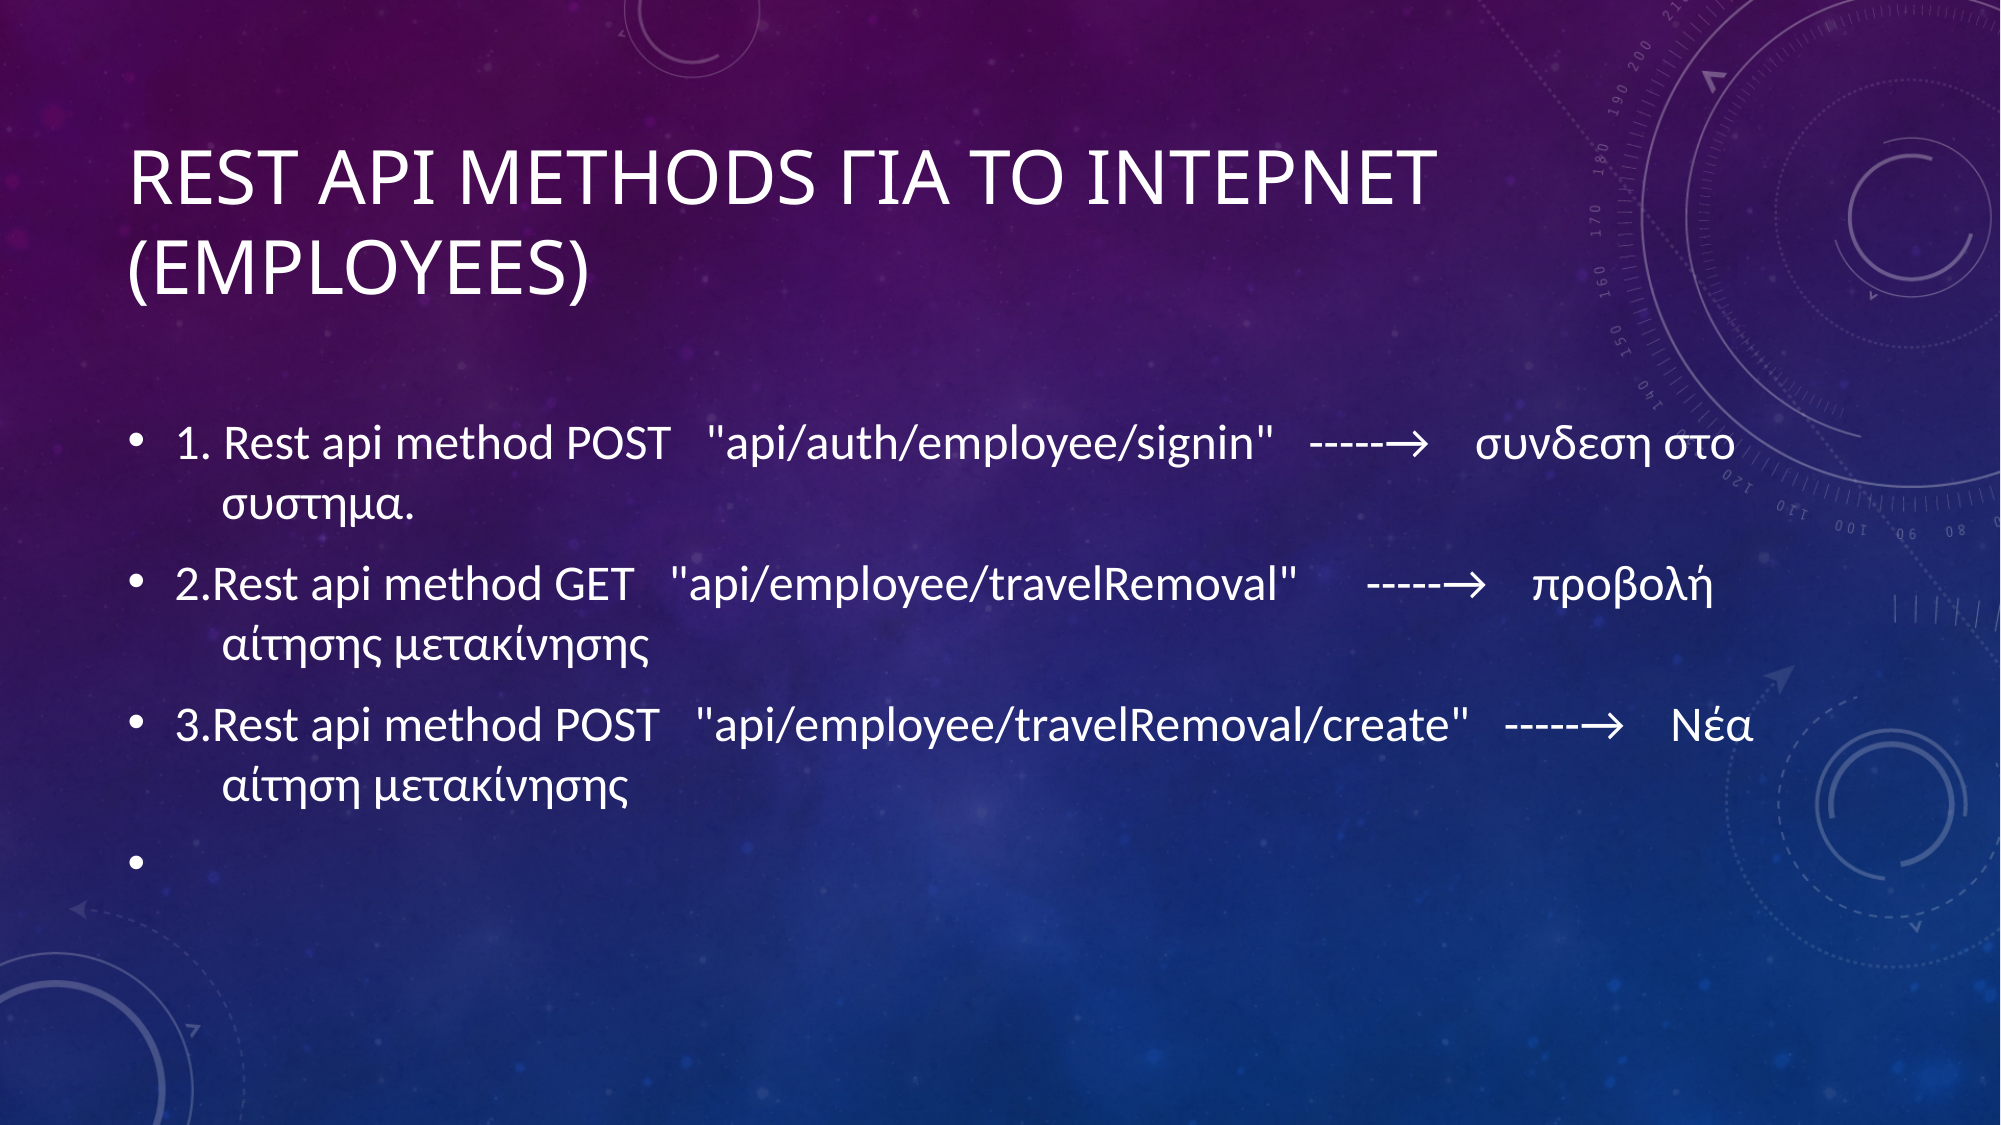

# Rest api methods για το ιντερνετ (employees)
1. Rest api method POST   "api/auth/employee/signin"   -----→    συνδεση στο συστημα.
2.Rest api method GET   "api/employee/travelRemoval"      -----→    προβολή αίτησης μετακίνησης
3.Rest api method POST   "api/employee/travelRemoval/create"   -----→    Νέα αίτηση μετακίνησης